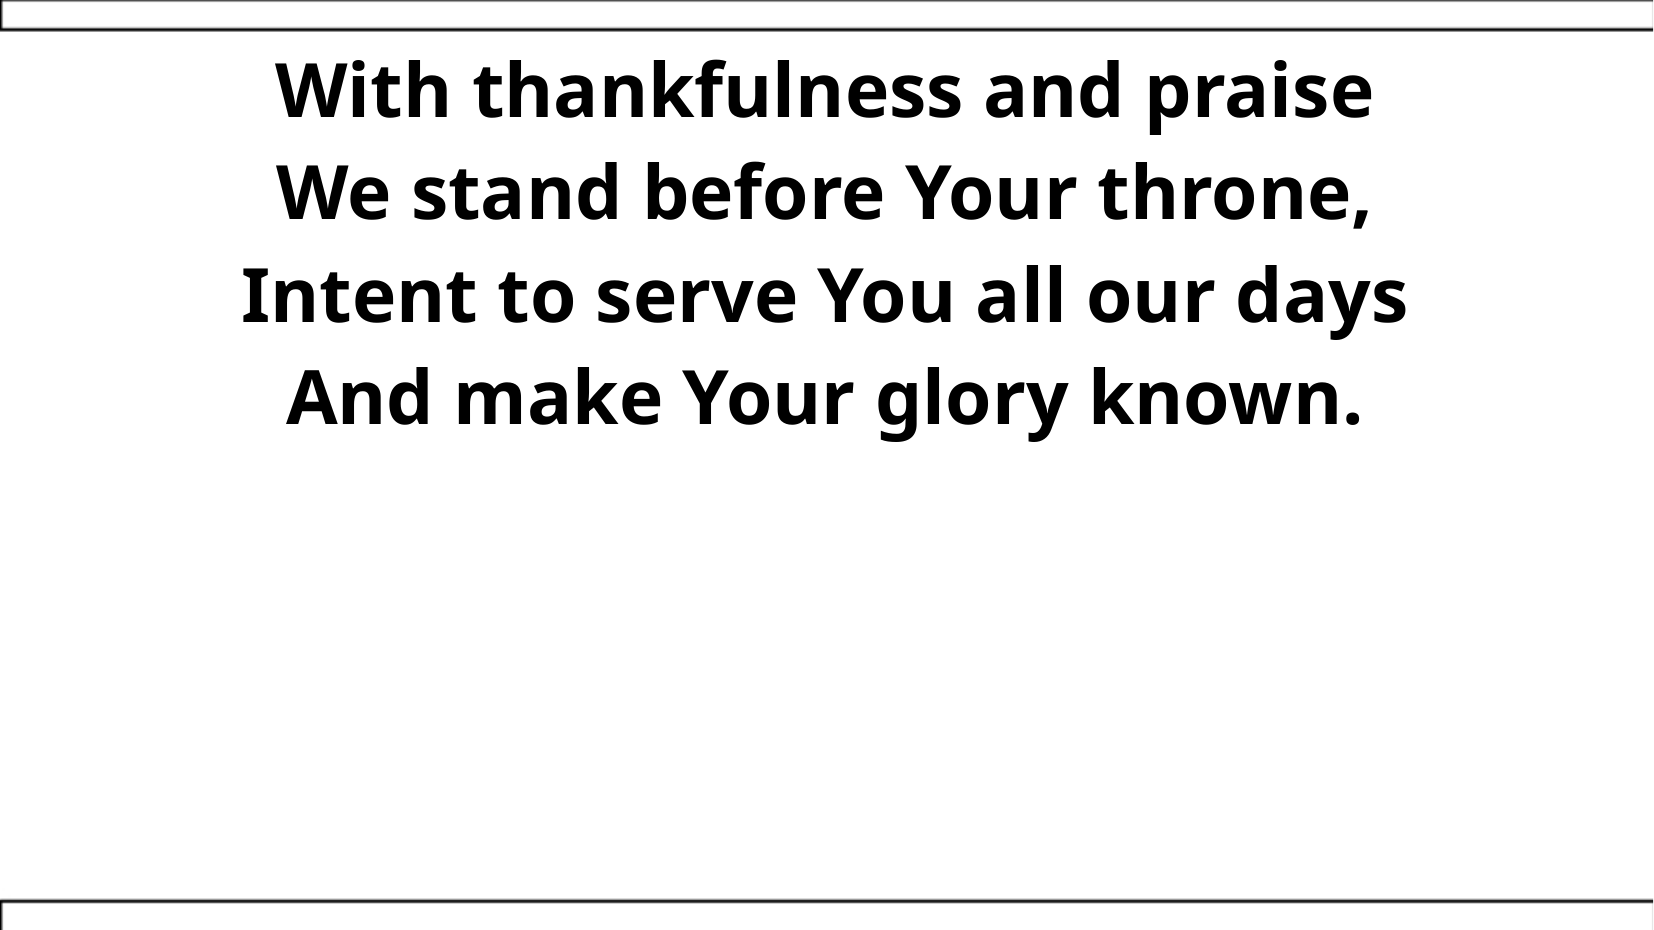

With thankfulness and praise
We stand before Your throne,
Intent to serve You all our days
And make Your glory known.